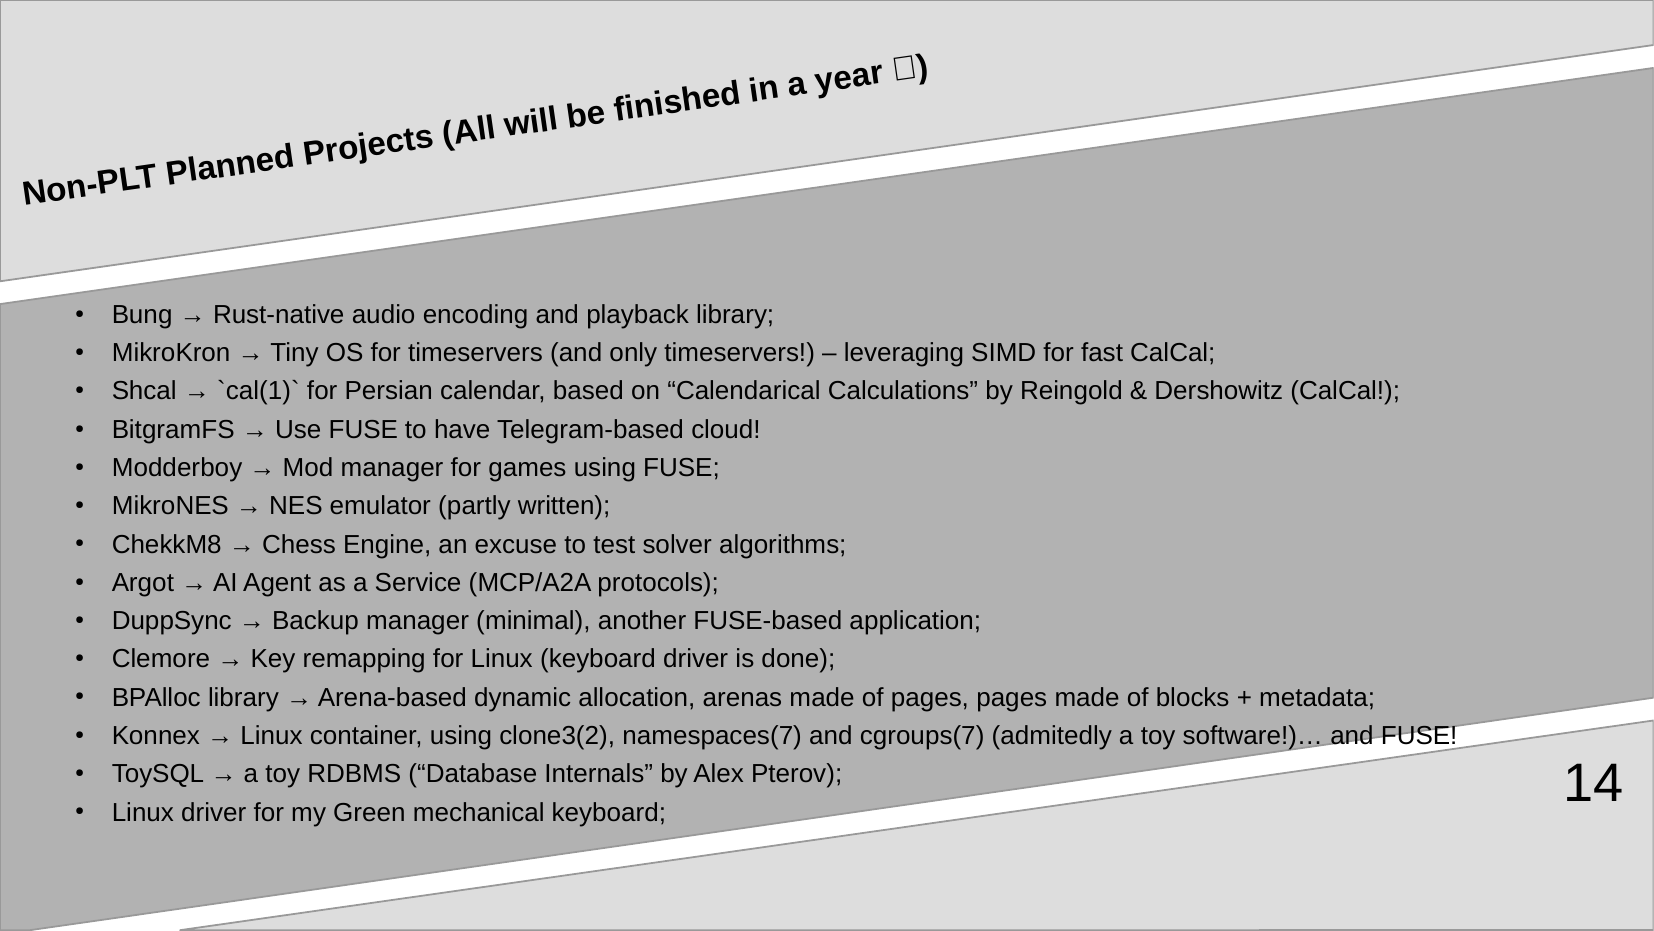

# Non-PLT Planned Projects (All will be finished in a year 🥹)
Bung → Rust-native audio encoding and playback library;
MikroKron → Tiny OS for timeservers (and only timeservers!) – leveraging SIMD for fast CalCal;
Shcal → `cal(1)` for Persian calendar, based on “Calendarical Calculations” by Reingold & Dershowitz (CalCal!);
BitgramFS → Use FUSE to have Telegram-based cloud!
Modderboy → Mod manager for games using FUSE;
MikroNES → NES emulator (partly written);
ChekkM8 → Chess Engine, an excuse to test solver algorithms;
Argot → AI Agent as a Service (MCP/A2A protocols);
DuppSync → Backup manager (minimal), another FUSE-based application;
Clemore → Key remapping for Linux (keyboard driver is done);
BPAlloc library → Arena-based dynamic allocation, arenas made of pages, pages made of blocks + metadata;
Konnex → Linux container, using clone3(2), namespaces(7) and cgroups(7) (admitedly a toy software!)… and FUSE!
ToySQL → a toy RDBMS (“Database Internals” by Alex Pterov);
Linux driver for my Green mechanical keyboard;
14